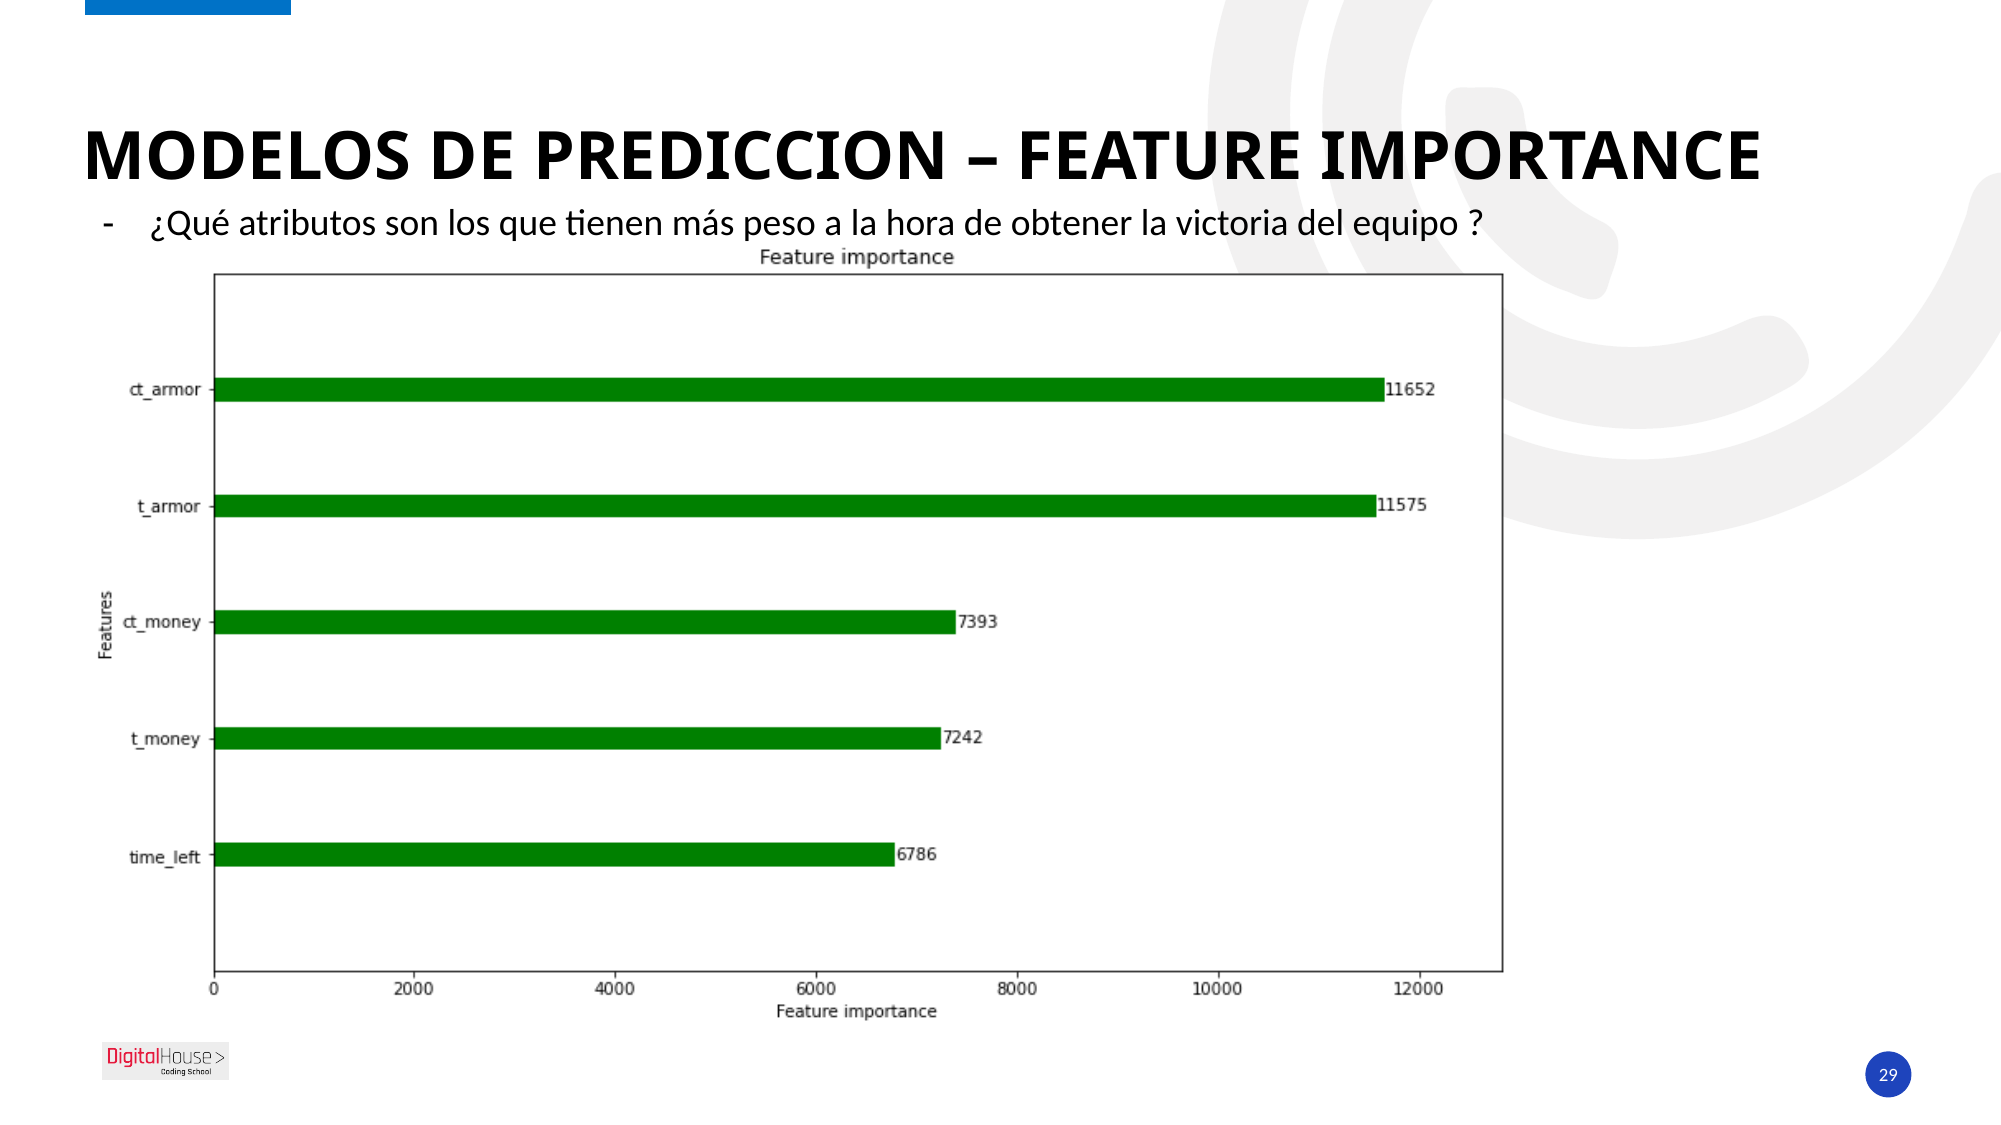

# ModeloS de prediccion – feature importance
¿Qué atributos son los que tienen más peso a la hora de obtener la victoria del equipo ?